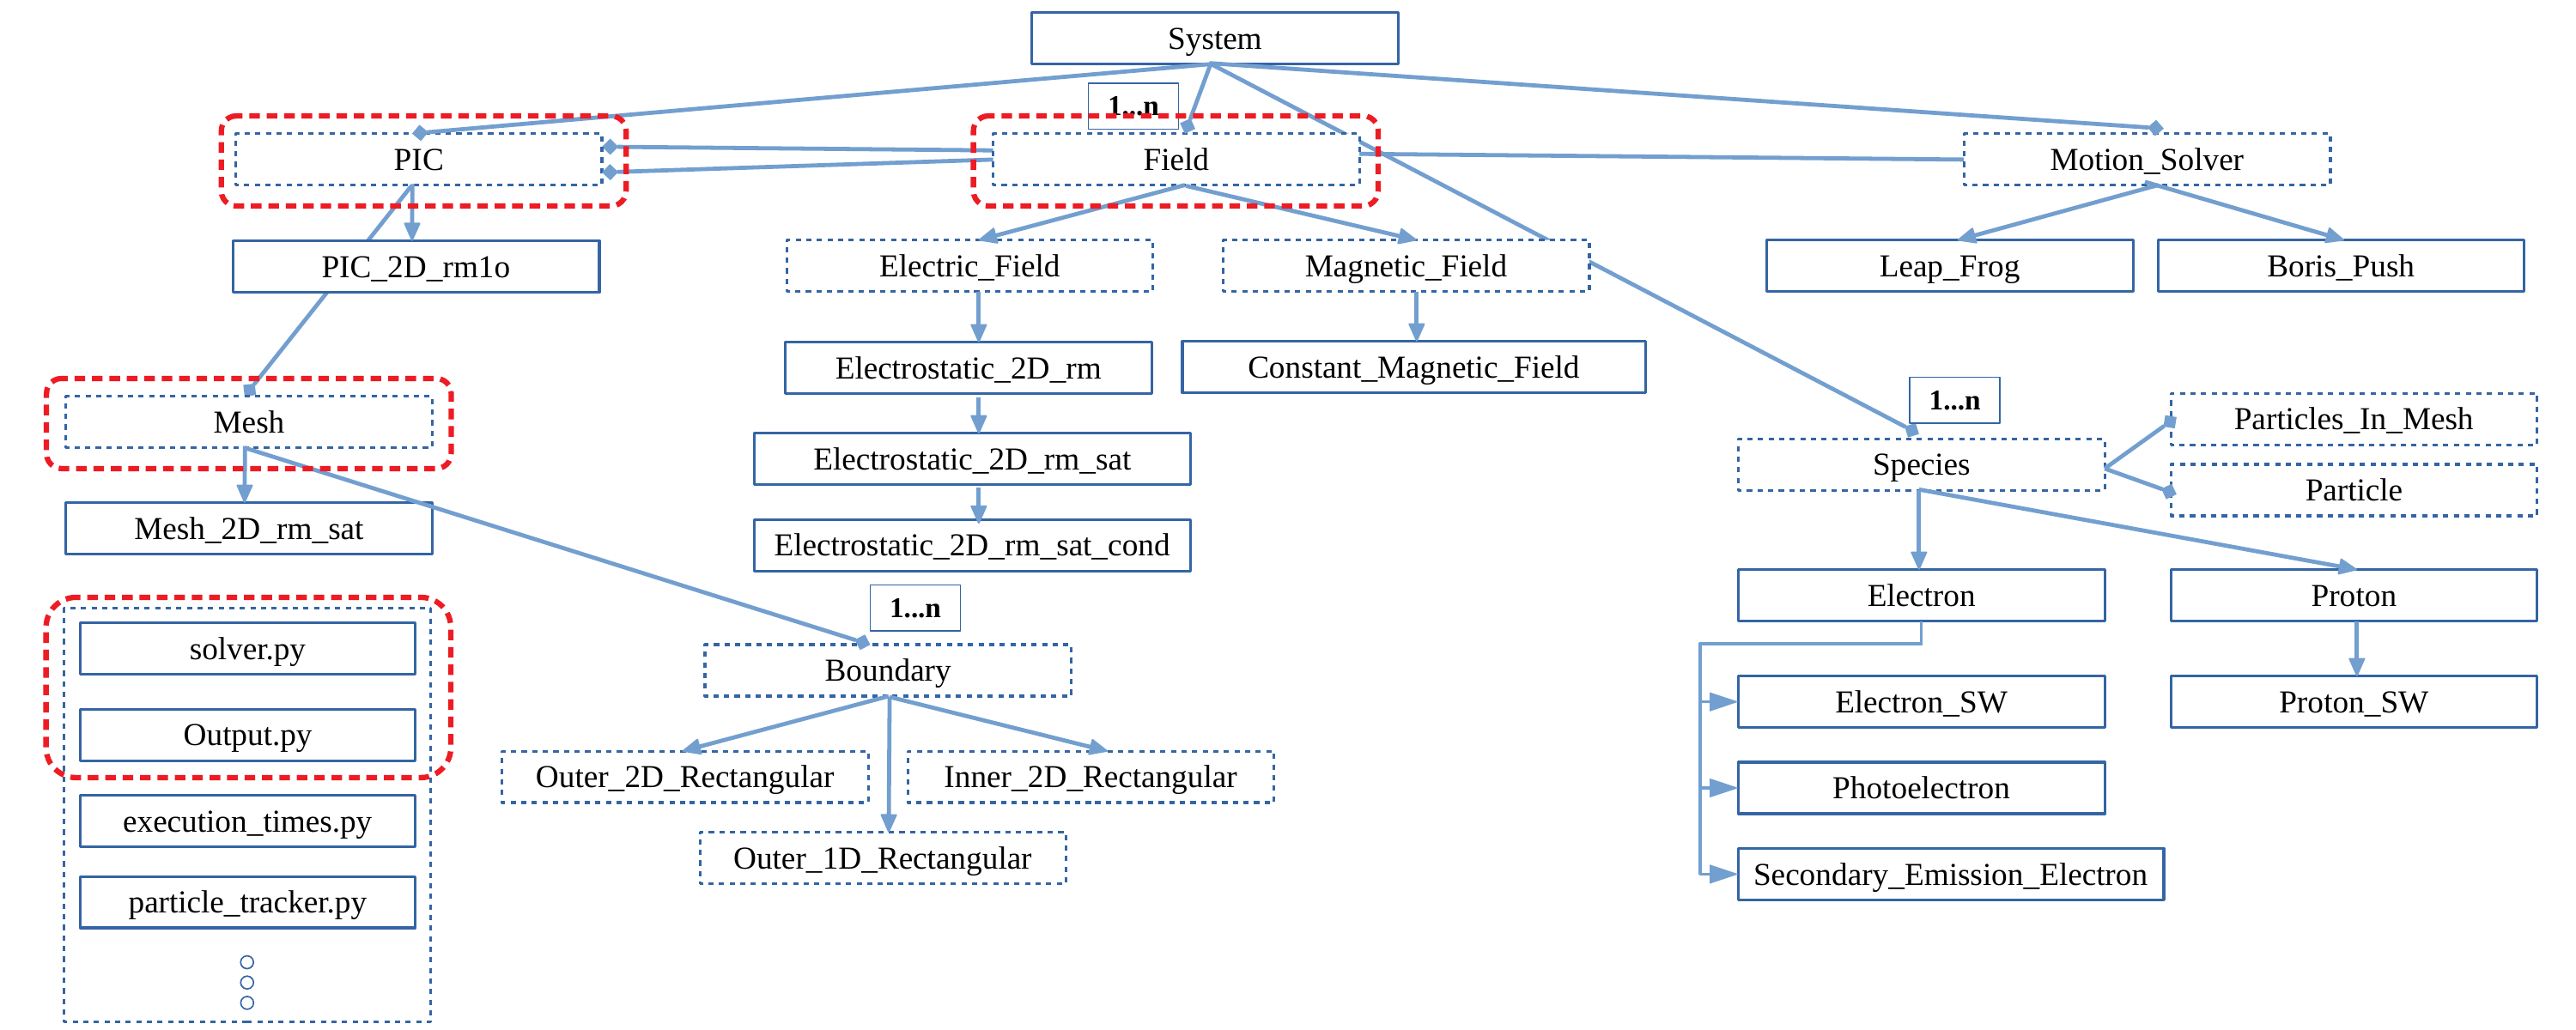

System
1...n
PIC
Field
Motion_Solver
Electric_Field
Magnetic_Field
Leap_Frog
Boris_Push
PIC_2D_rm1o
Constant_Magnetic_Field
Electrostatic_2D_rm
1...n
Particles_In_Mesh
Mesh
Electrostatic_2D_rm_sat
Species
Particle
Mesh_2D_rm_sat
Electrostatic_2D_rm_sat_cond
Electron
Proton
1...n
solver.py
Output.py
execution_times.py
particle_tracker.py
Boundary
Electron_SW
Proton_SW
Outer_2D_Rectangular
Inner_2D_Rectangular
Photoelectron
Outer_1D_Rectangular
Secondary_Emission_Electron